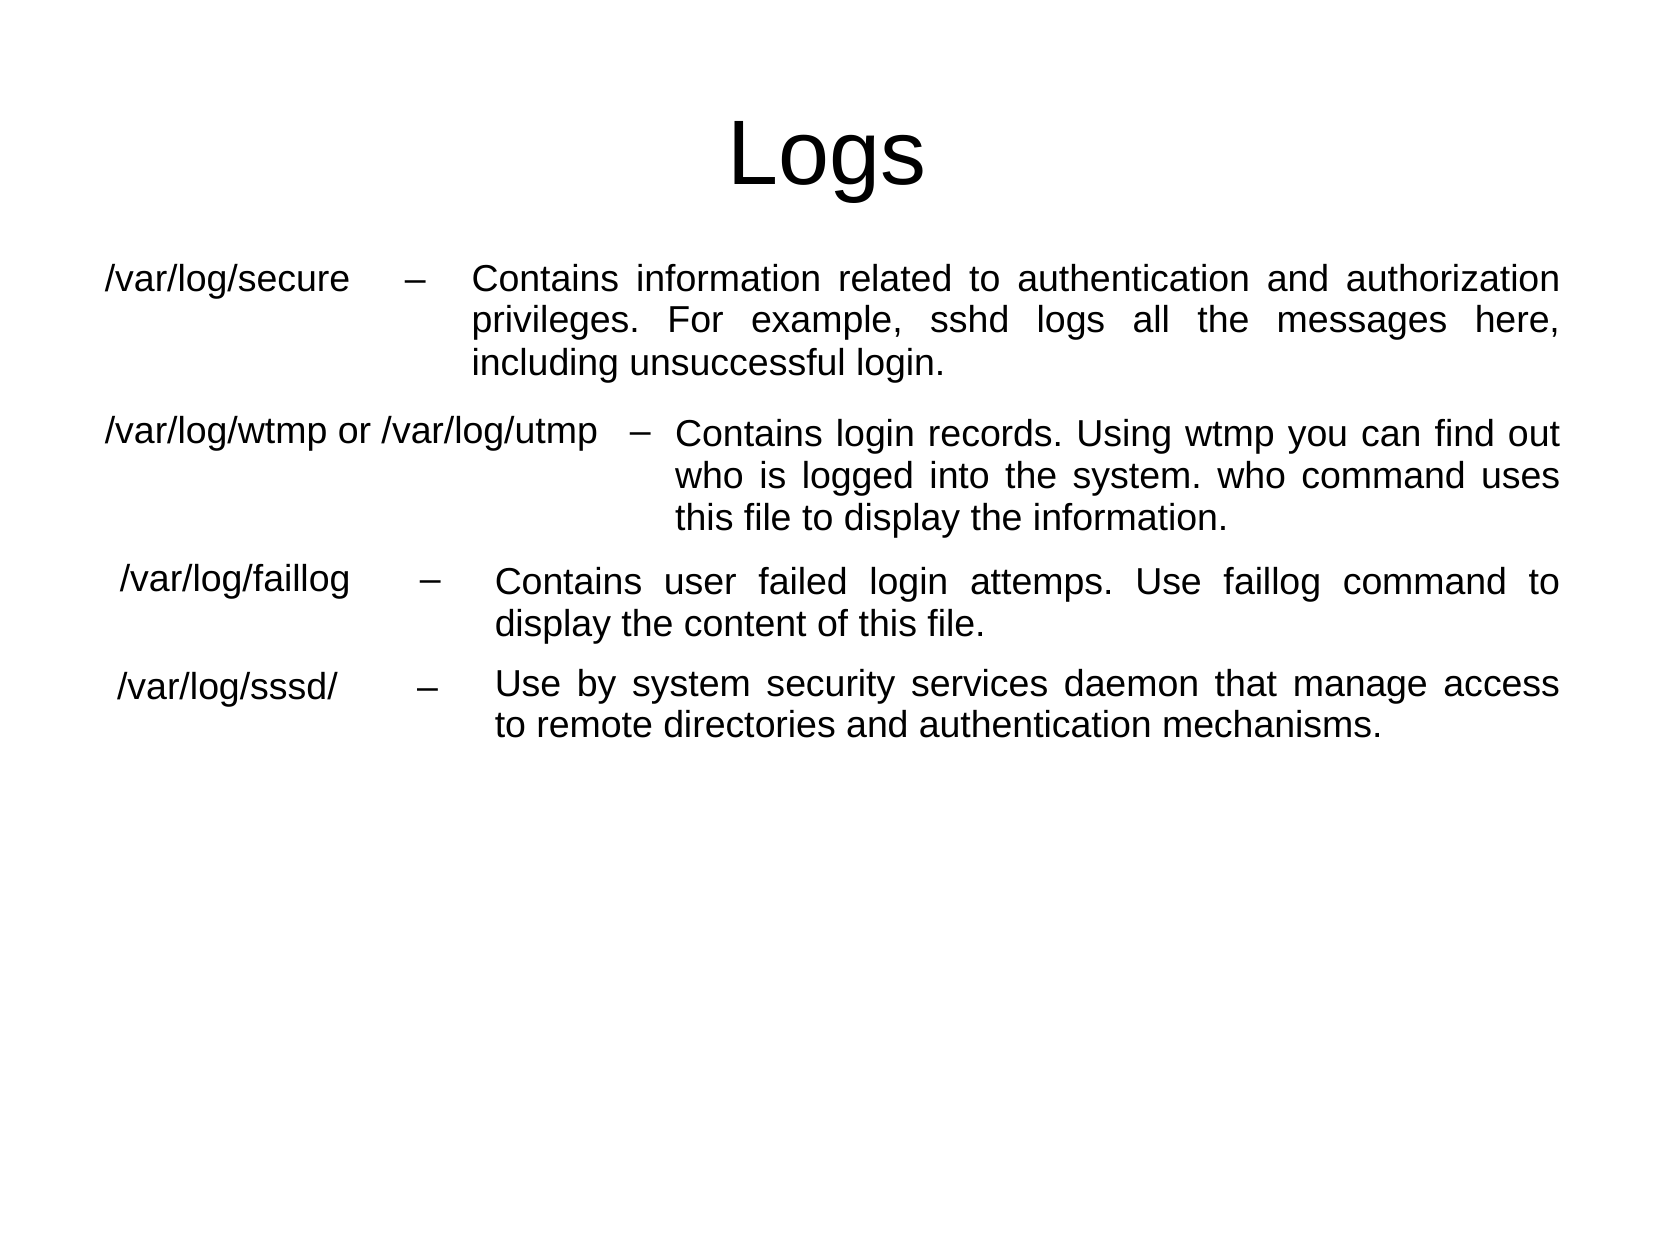

# Logs
/var/log/secure 	–
Contains information related to authentication and authorization privileges. For example, sshd logs all the messages here, including unsuccessful login.
/var/log/wtmp or /var/log/utmp 	–
Contains login records. Using wtmp you can find out who is logged into the system. who command uses this file to display the information.
/var/log/faillog 	–
Contains user failed login attemps. Use faillog command to display the content of this file.
Use by system security services daemon that manage access to remote directories and authentication mechanisms.
/var/log/sssd/ 	–